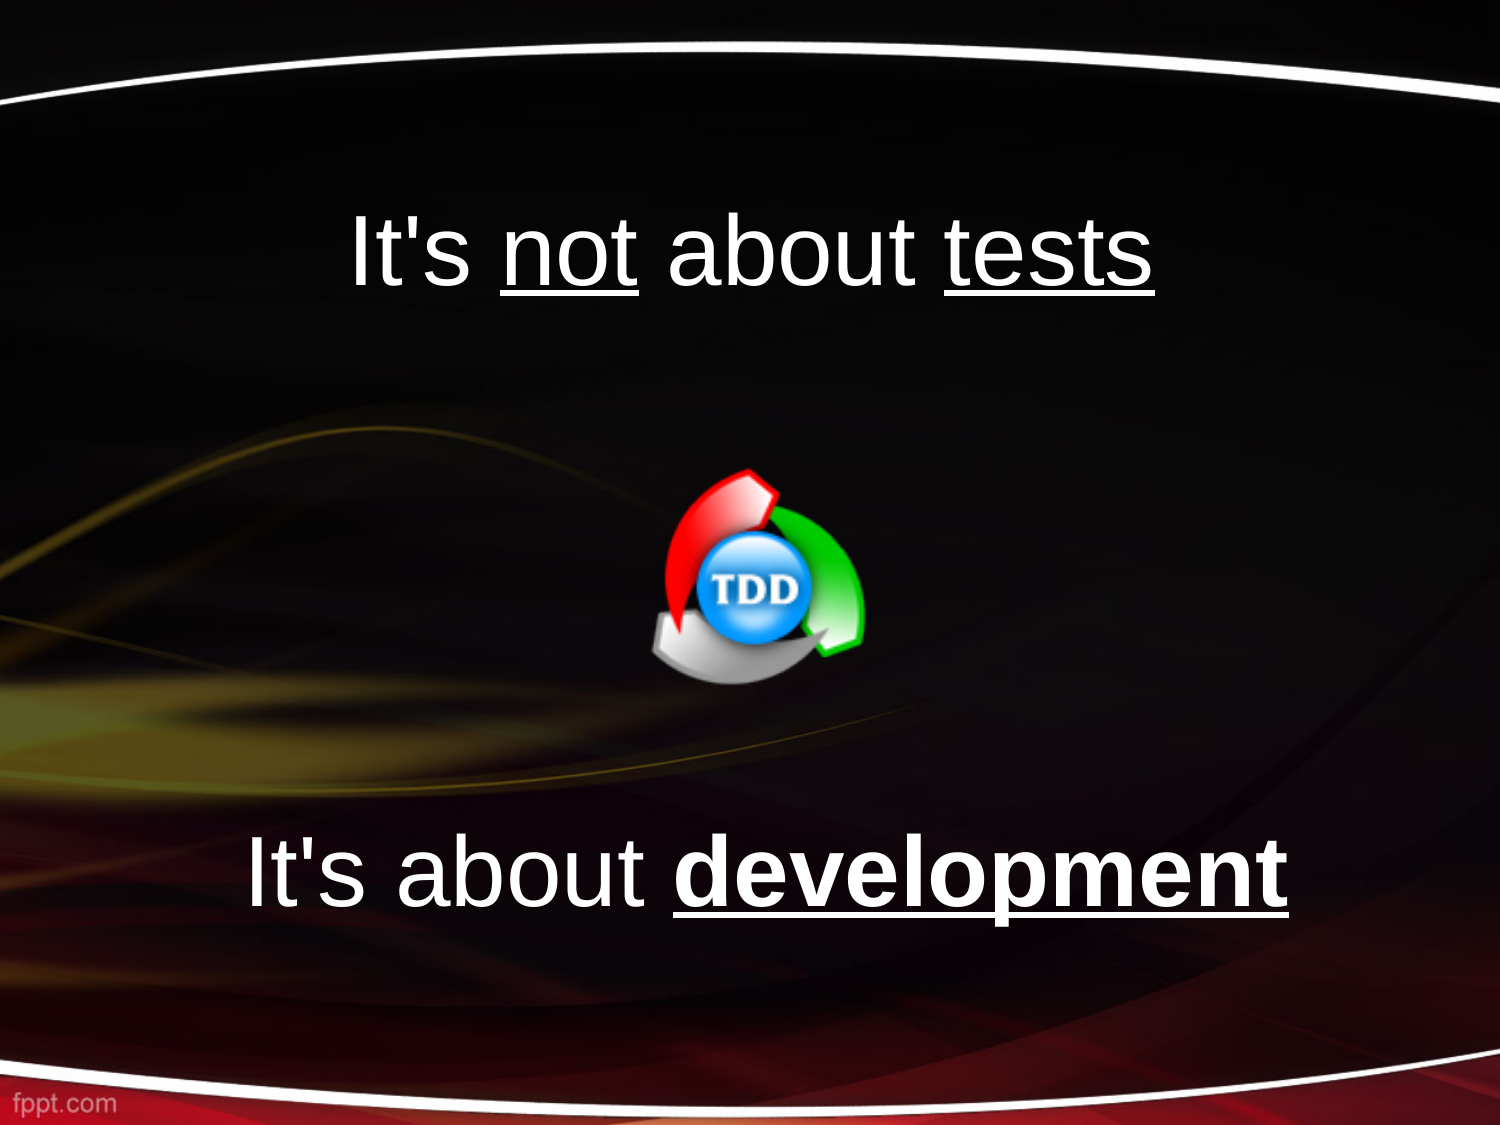

# It's not about tests
It's about development